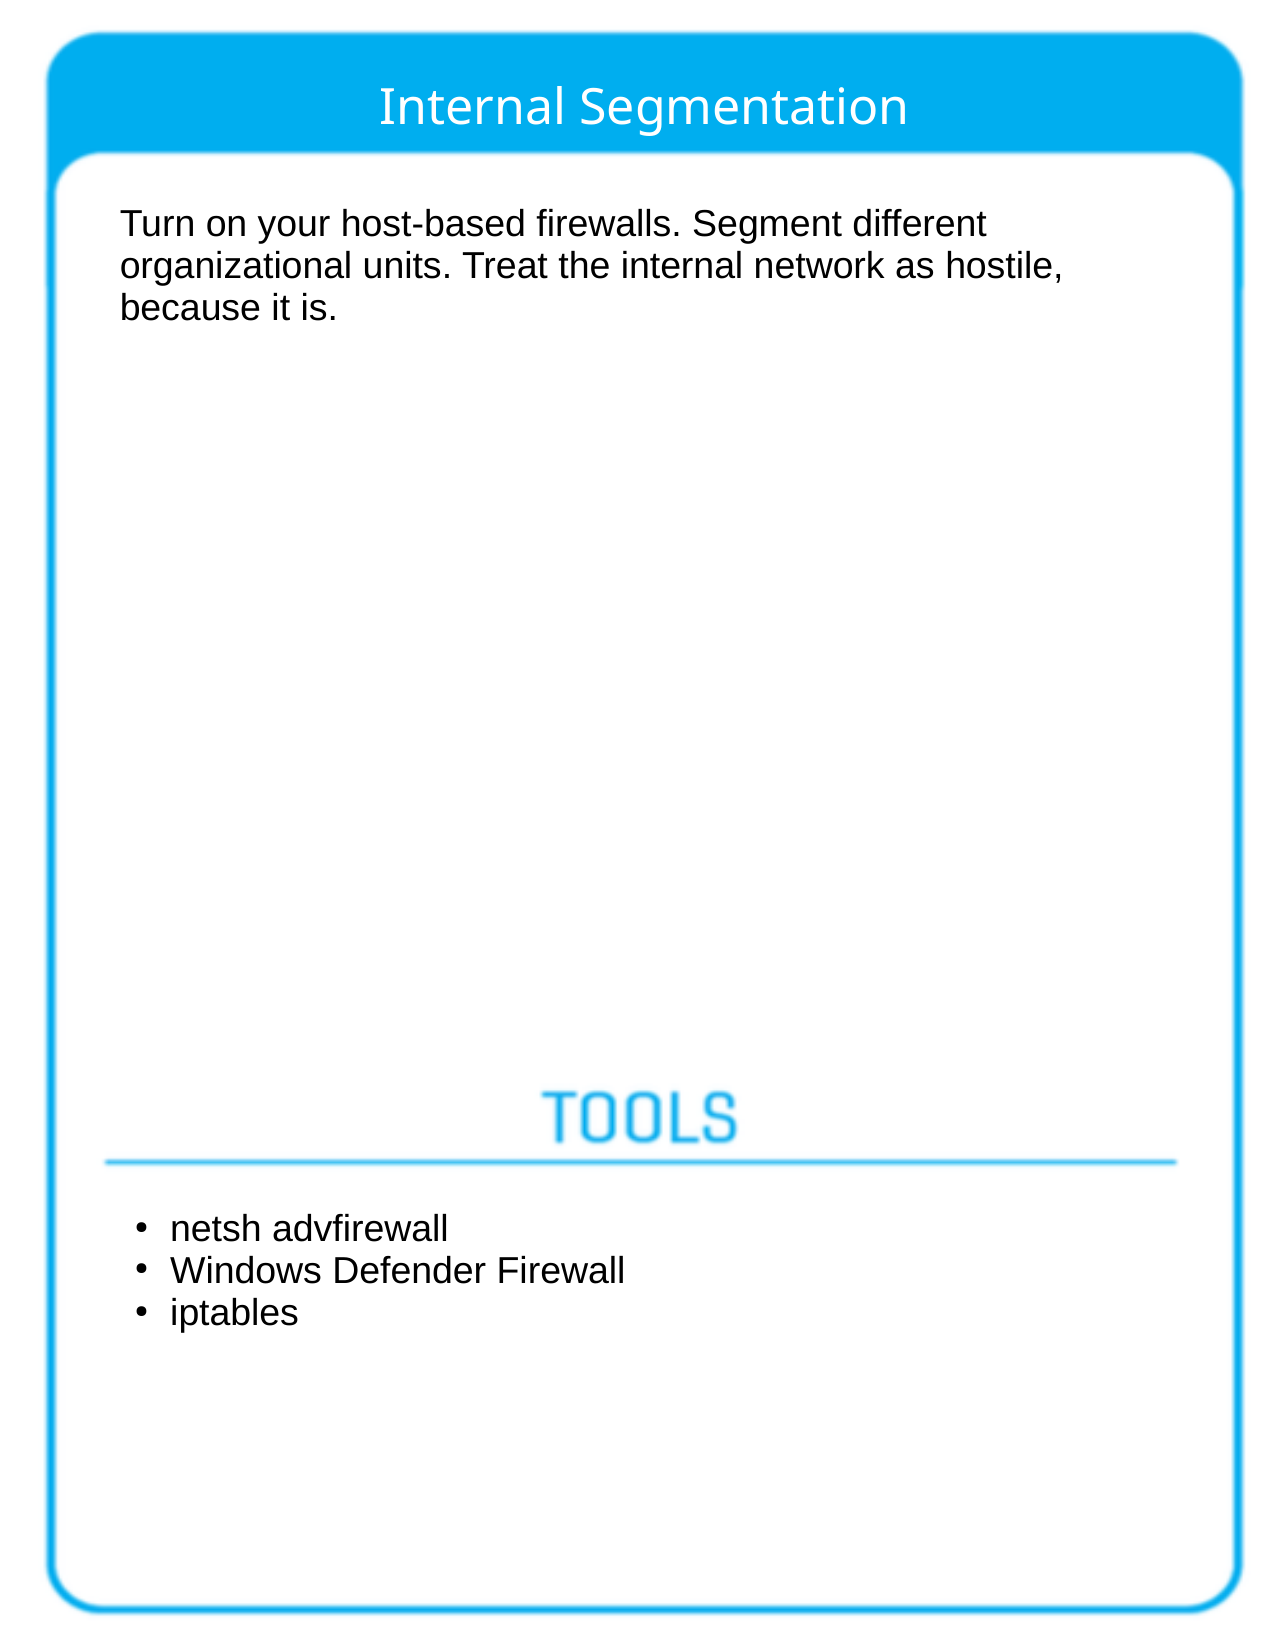

Internal Segmentation
Turn on your host-based firewalls. Segment different organizational units. Treat the internal network as hostile, because it is.
netsh advfirewall
Windows Defender Firewall
iptables